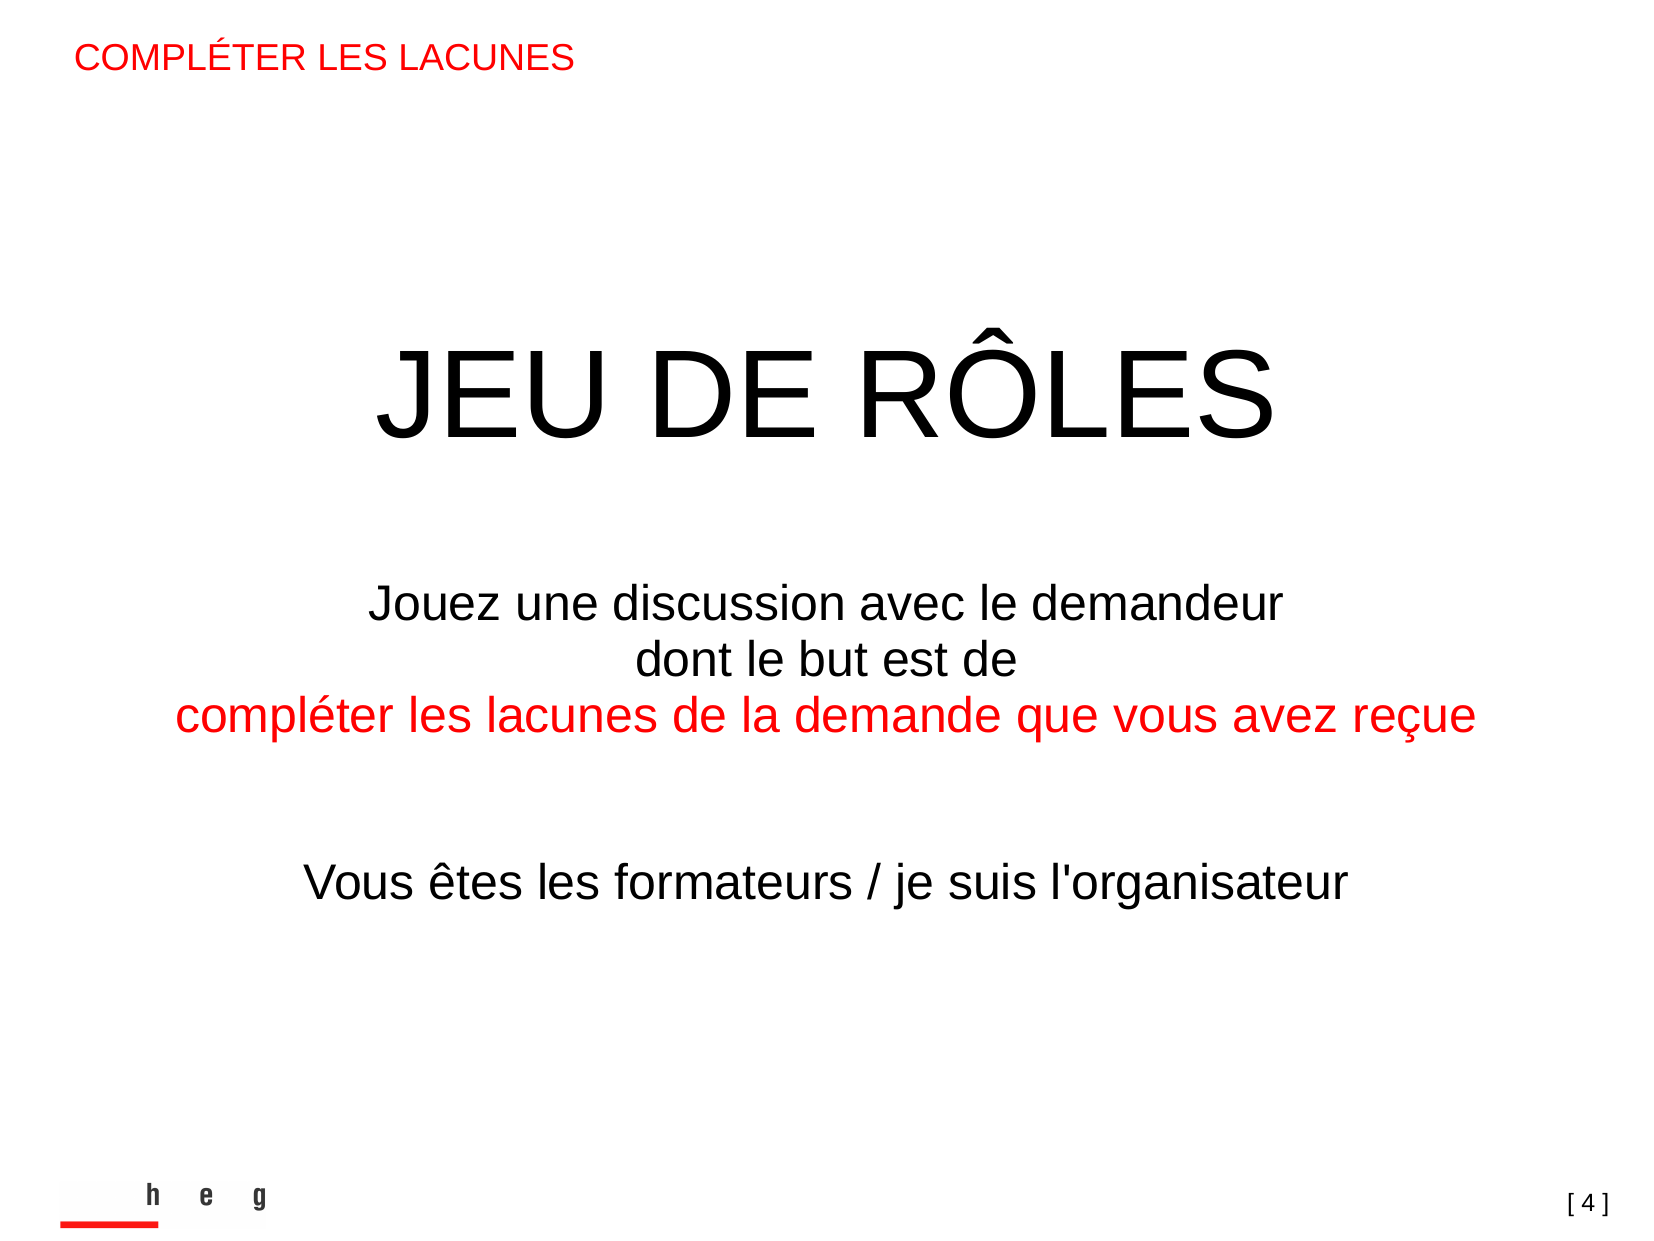

COMPLÉTER LES LACUNES
JEU DE RÔLES
Jouez une discussion avec le demandeur
dont le but est de
compléter les lacunes de la demande que vous avez reçue
Vous êtes les formateurs / je suis l'organisateur